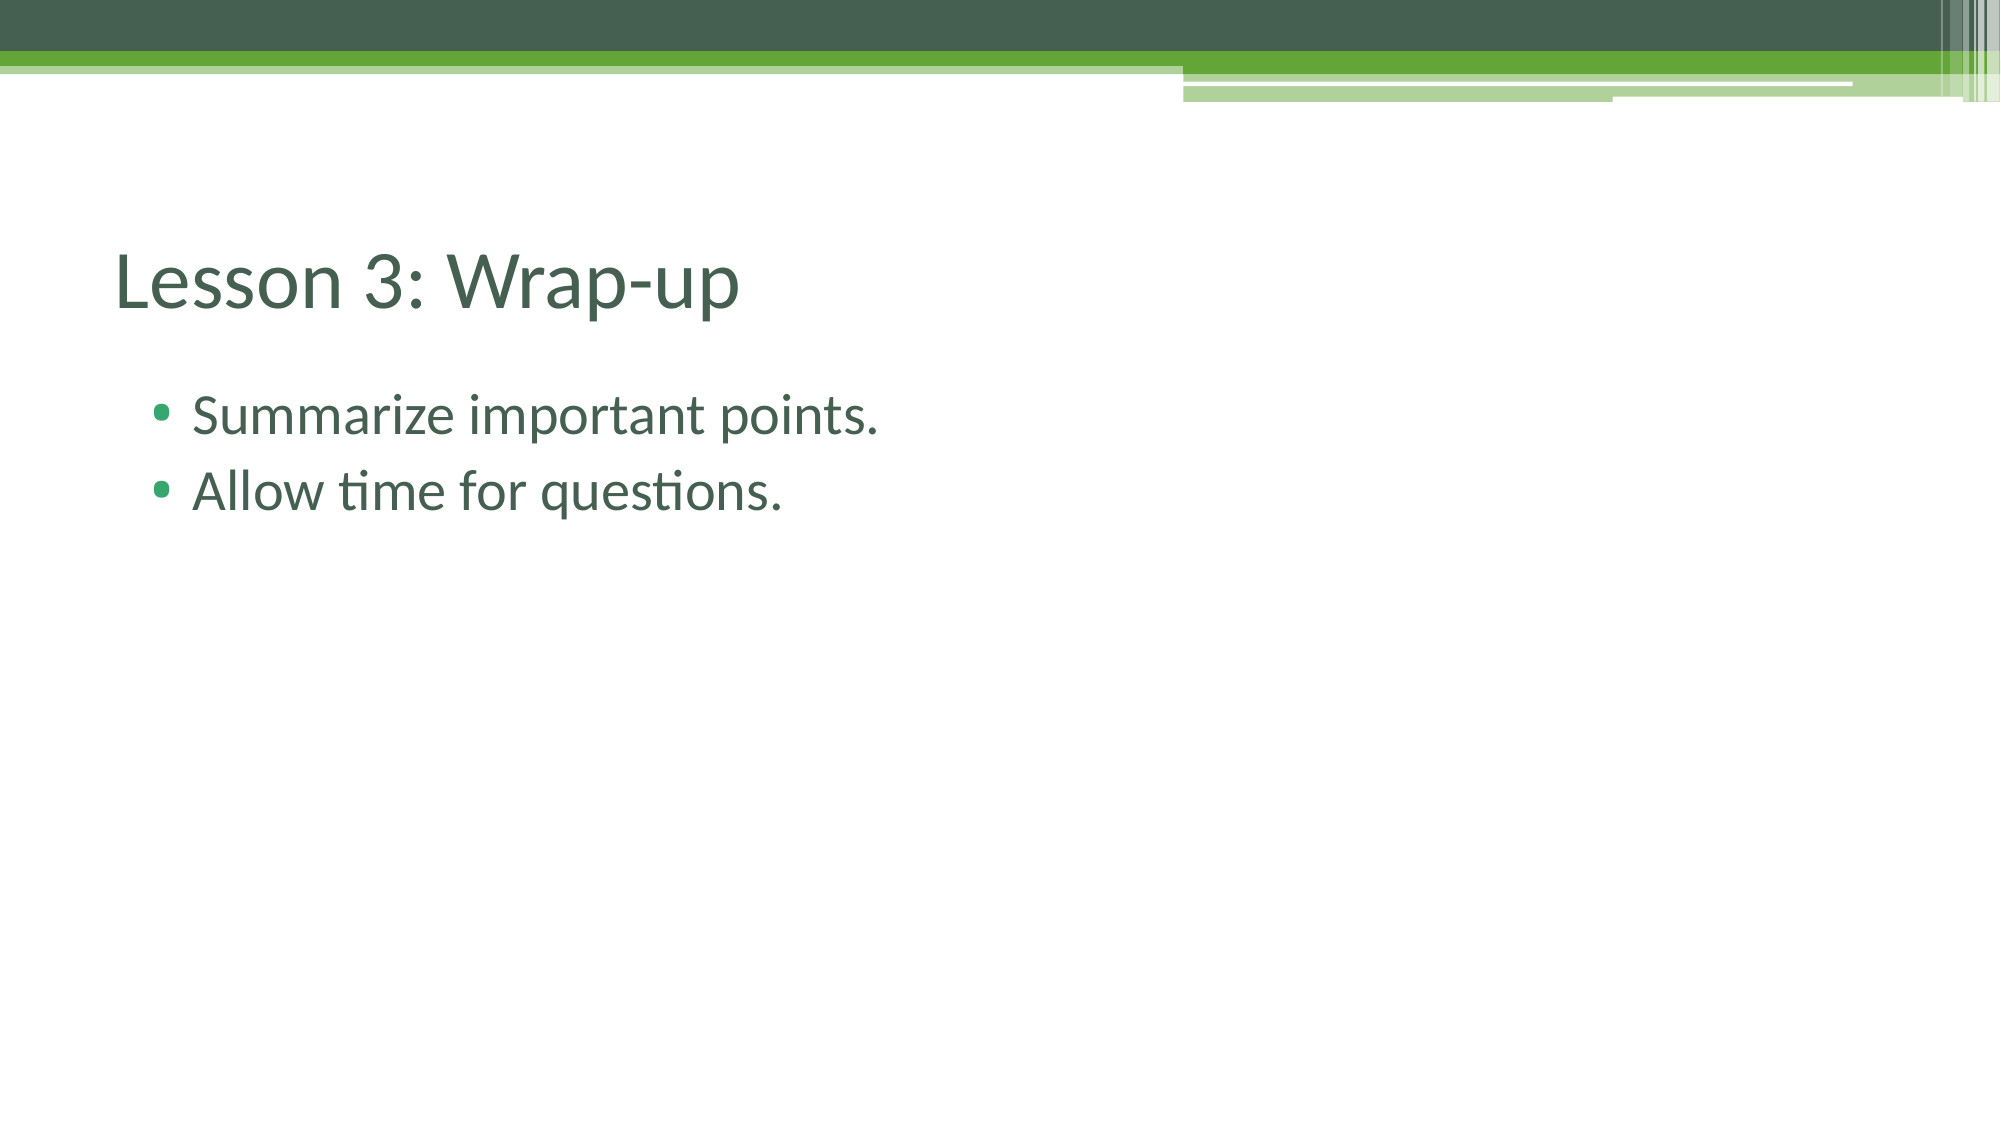

Lesson 3: Wrap-up
# Summarize important points.
Allow time for questions.